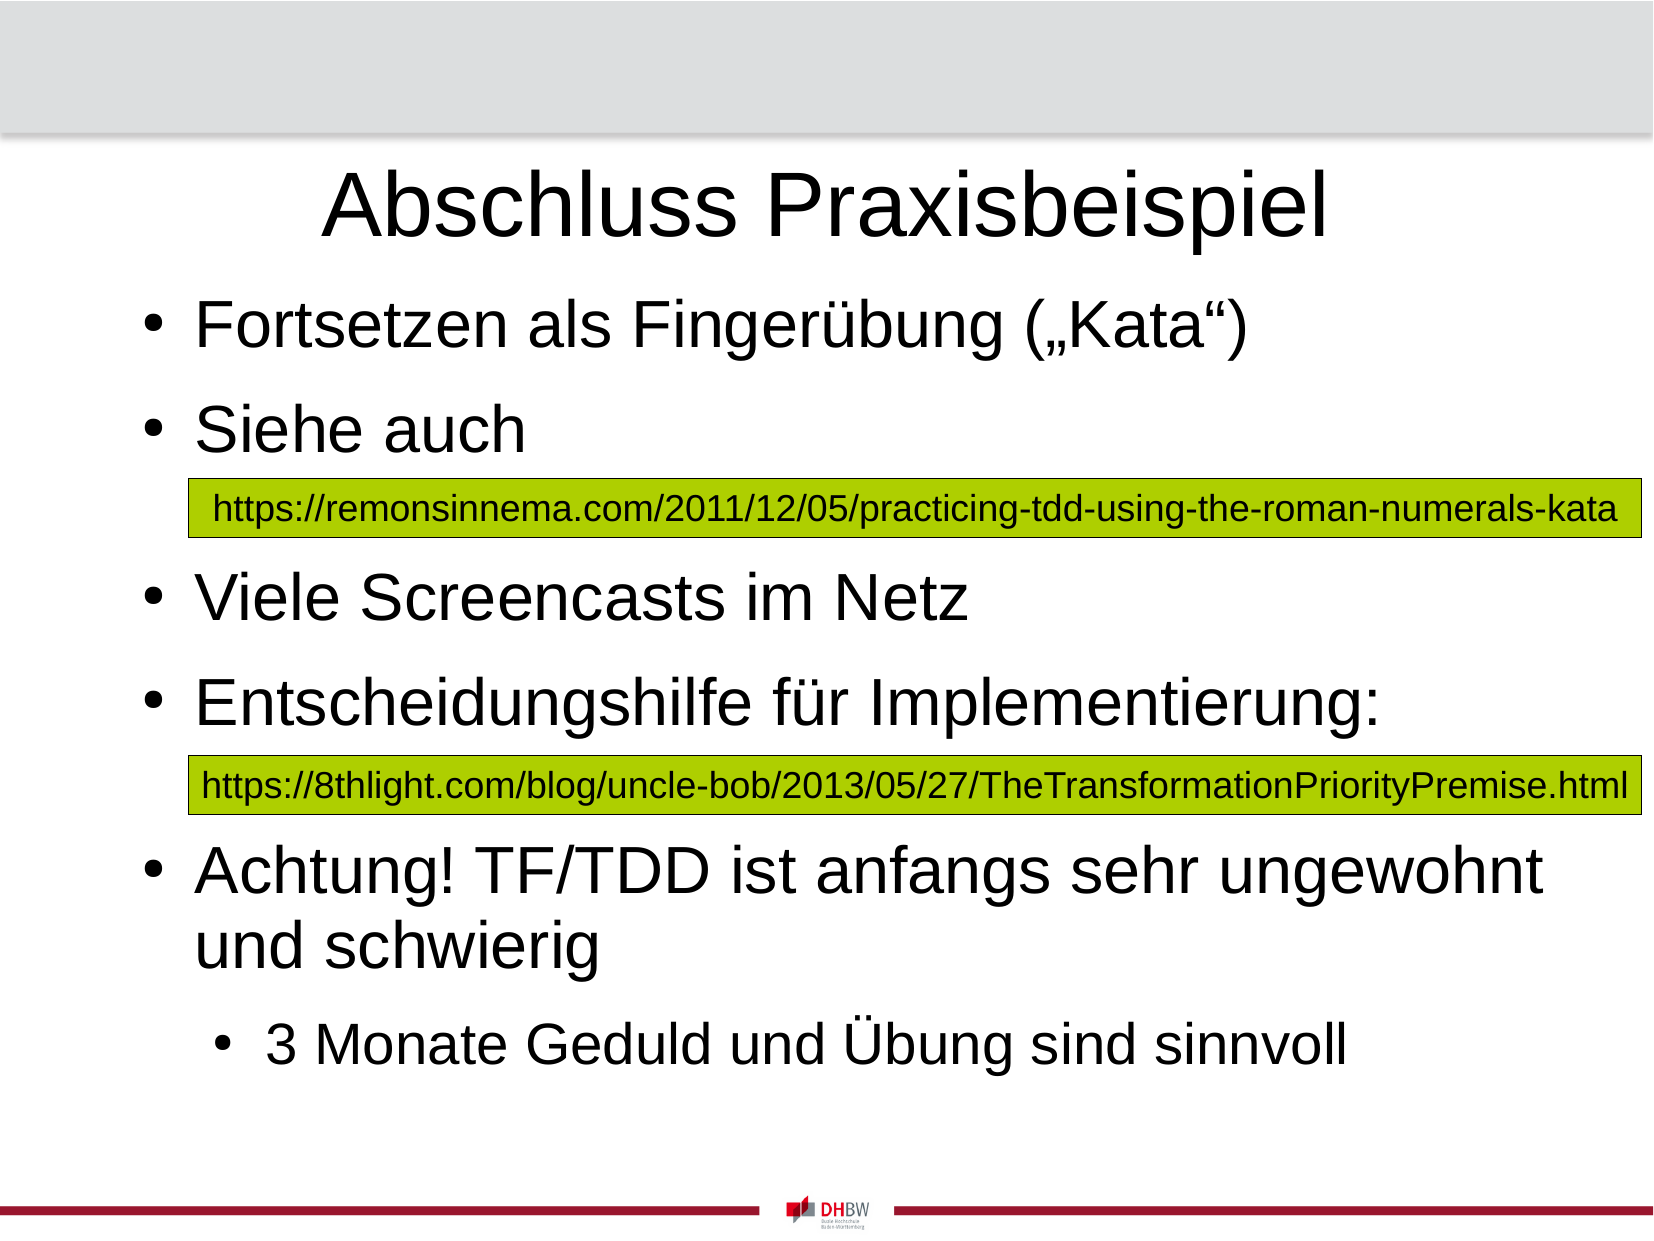

# Abschluss Praxisbeispiel
Fortsetzen als Fingerübung („Kata“)
Siehe auch
Viele Screencasts im Netz
Entscheidungshilfe für Implementierung:
Achtung! TF/TDD ist anfangs sehr ungewohnt und schwierig
3 Monate Geduld und Übung sind sinnvoll
https://remonsinnema.com/2011/12/05/practicing-tdd-using-the-roman-numerals-kata
https://8thlight.com/blog/uncle-bob/2013/05/27/TheTransformationPriorityPremise.html